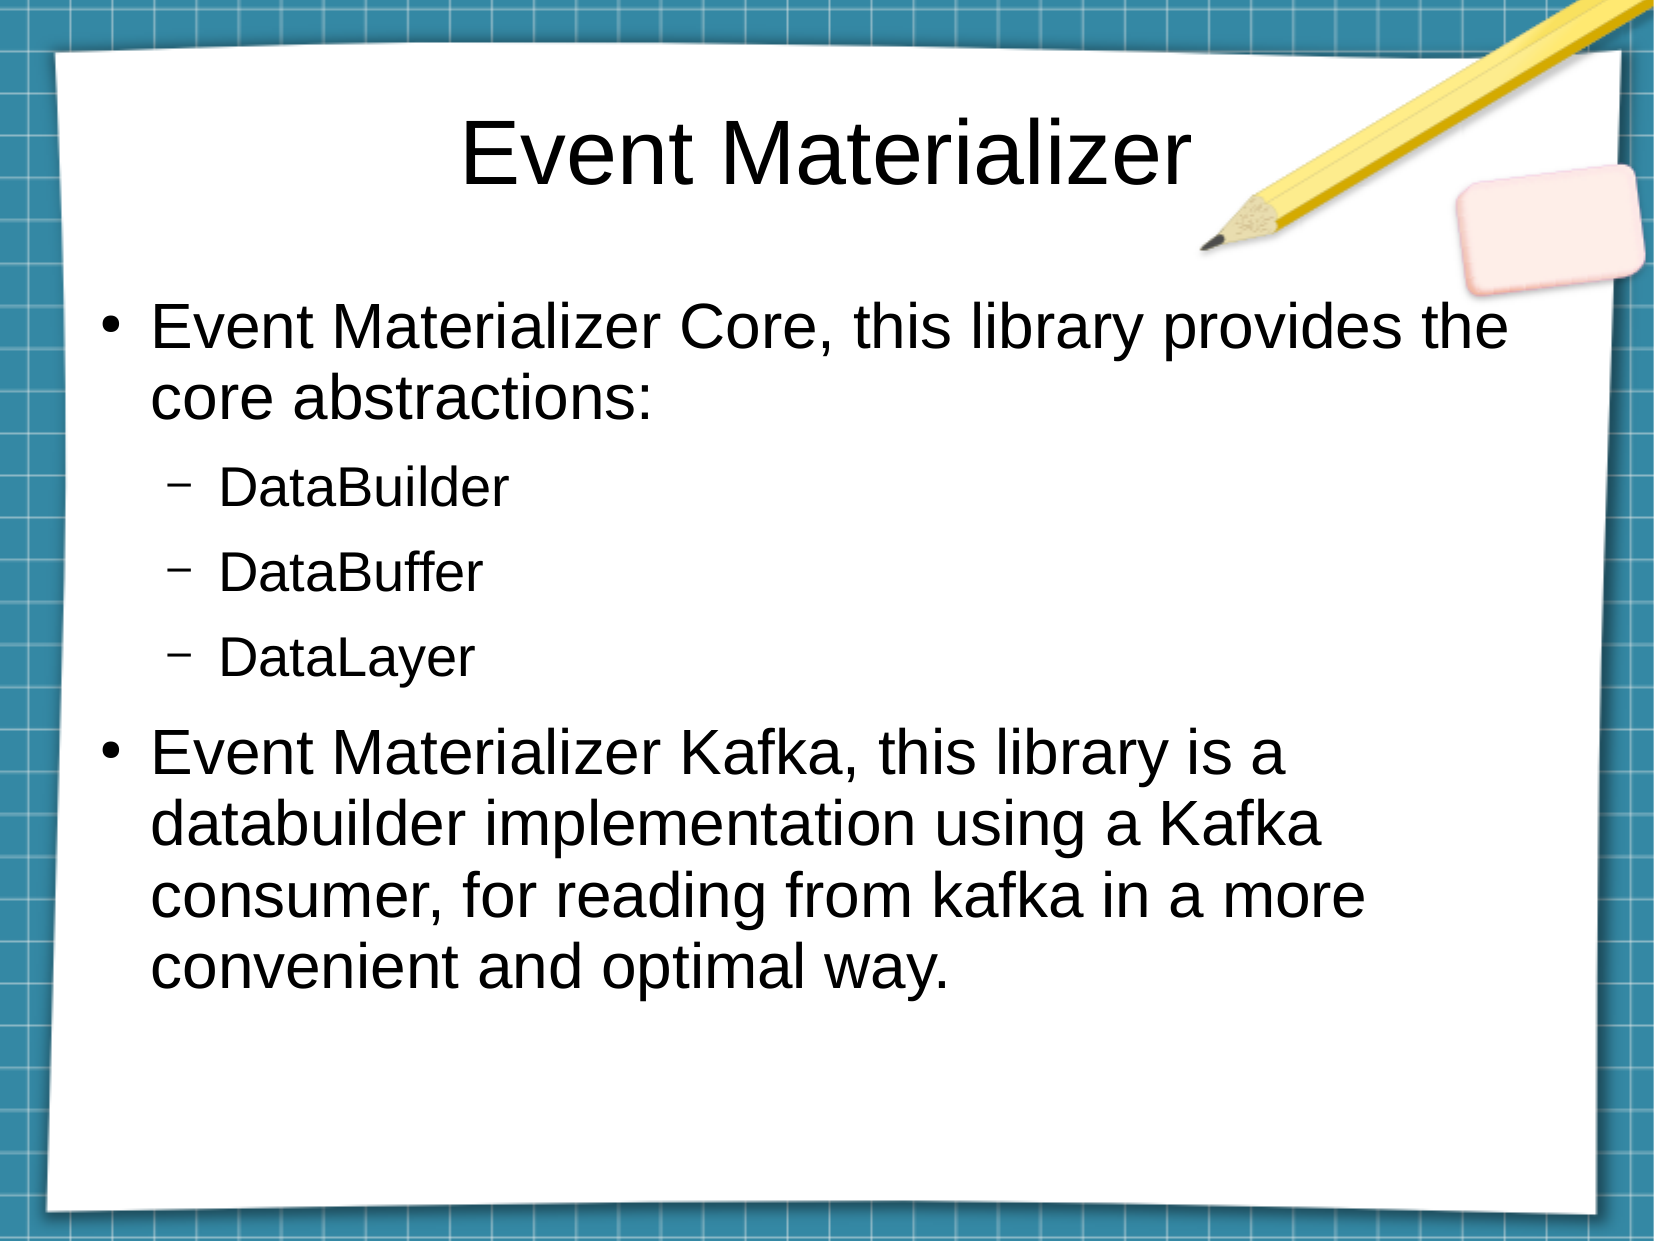

# Event Materializer
Event Materializer Core, this library provides the core abstractions:
DataBuilder
DataBuffer
DataLayer
Event Materializer Kafka, this library is a databuilder implementation using a Kafka consumer, for reading from kafka in a more convenient and optimal way.